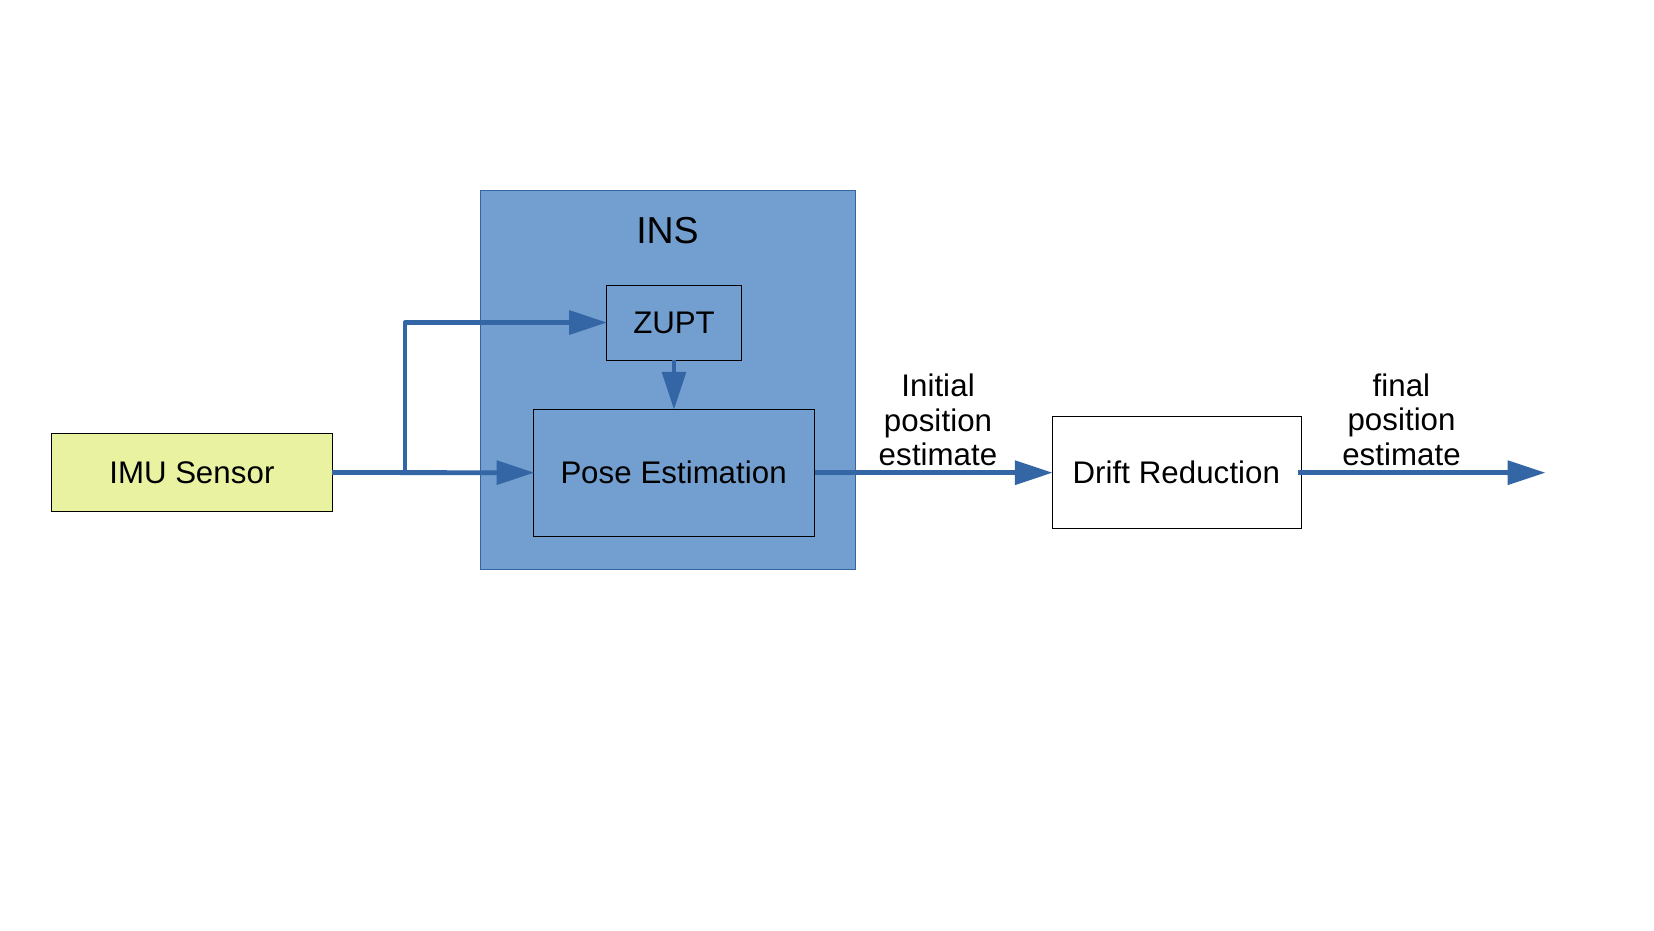

INS
ZUPT
final position estimate
Initial position estimate
Pose Estimation
Drift Reduction
IMU Sensor